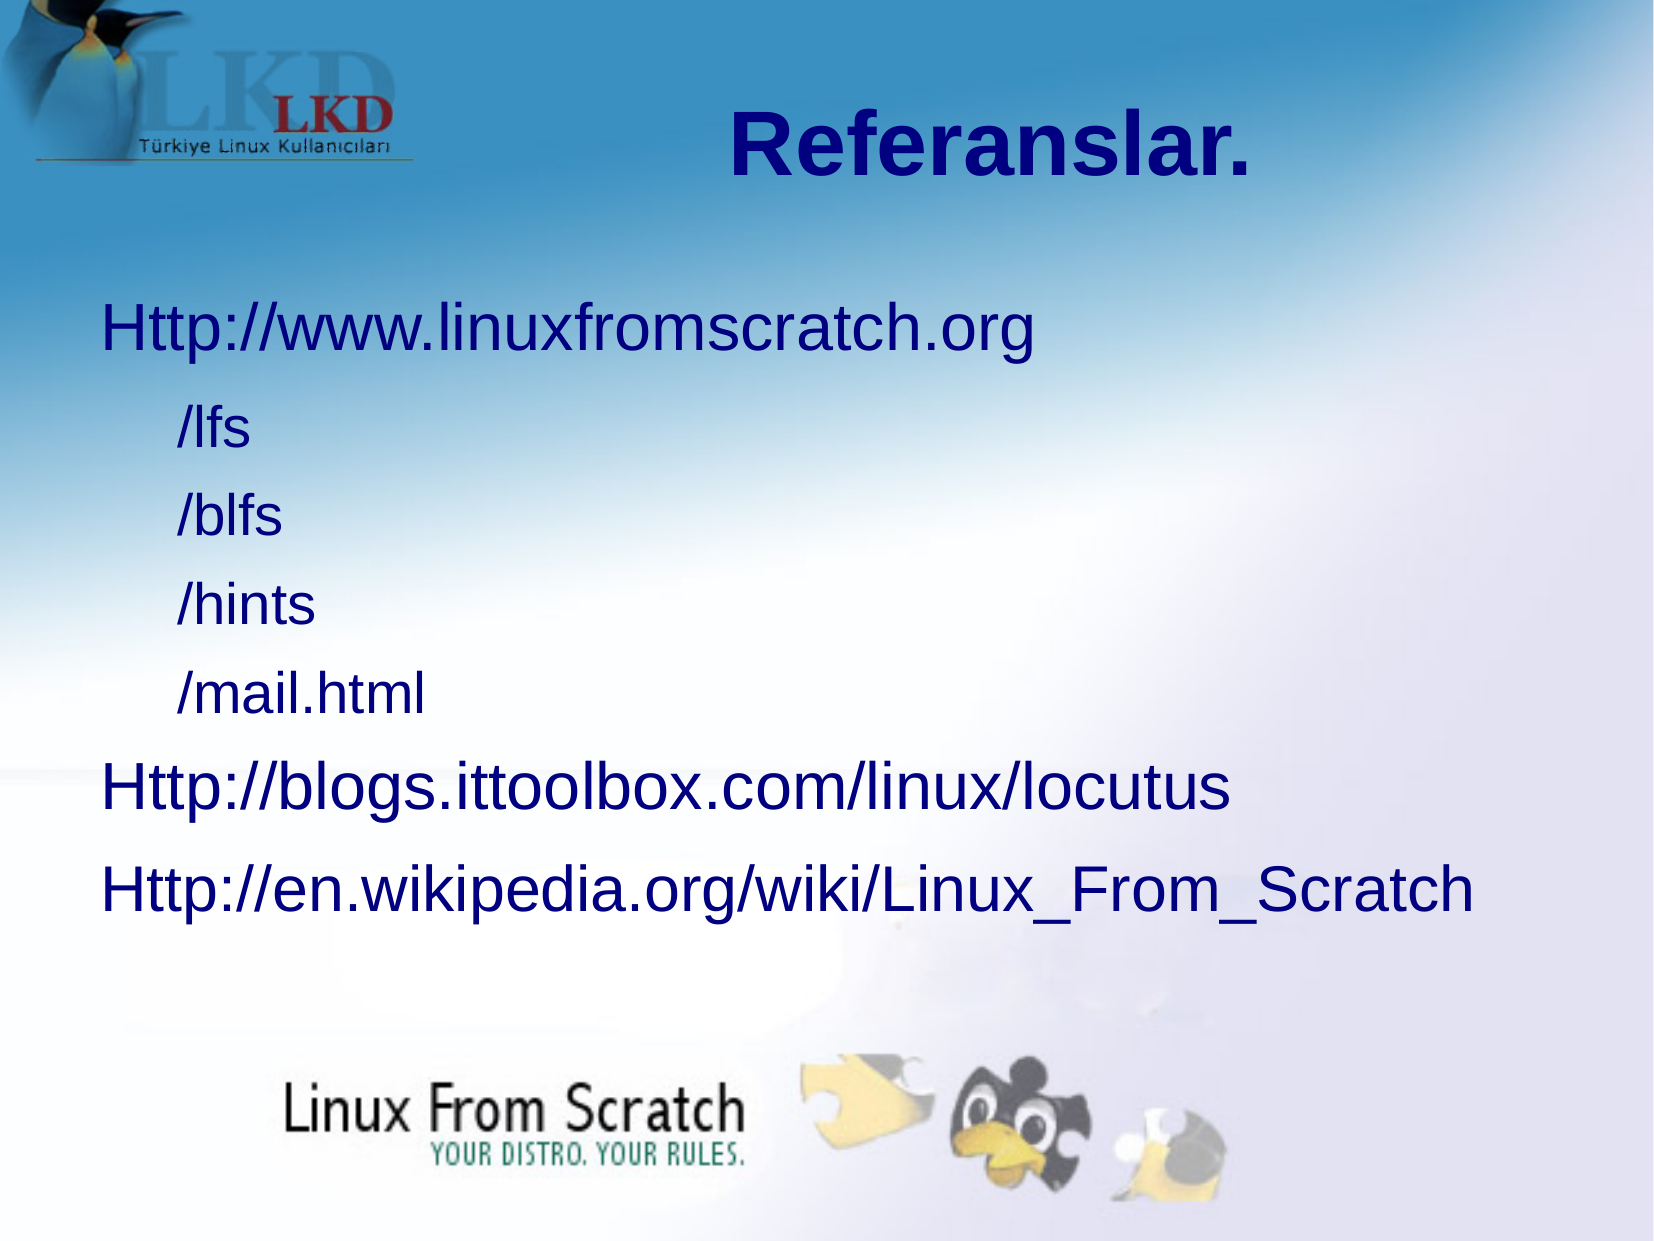

# Referanslar.
Http://www.linuxfromscratch.org
/lfs
/blfs
/hints
/mail.html
Http://blogs.ittoolbox.com/linux/locutus
Http://en.wikipedia.org/wiki/Linux_From_Scratch